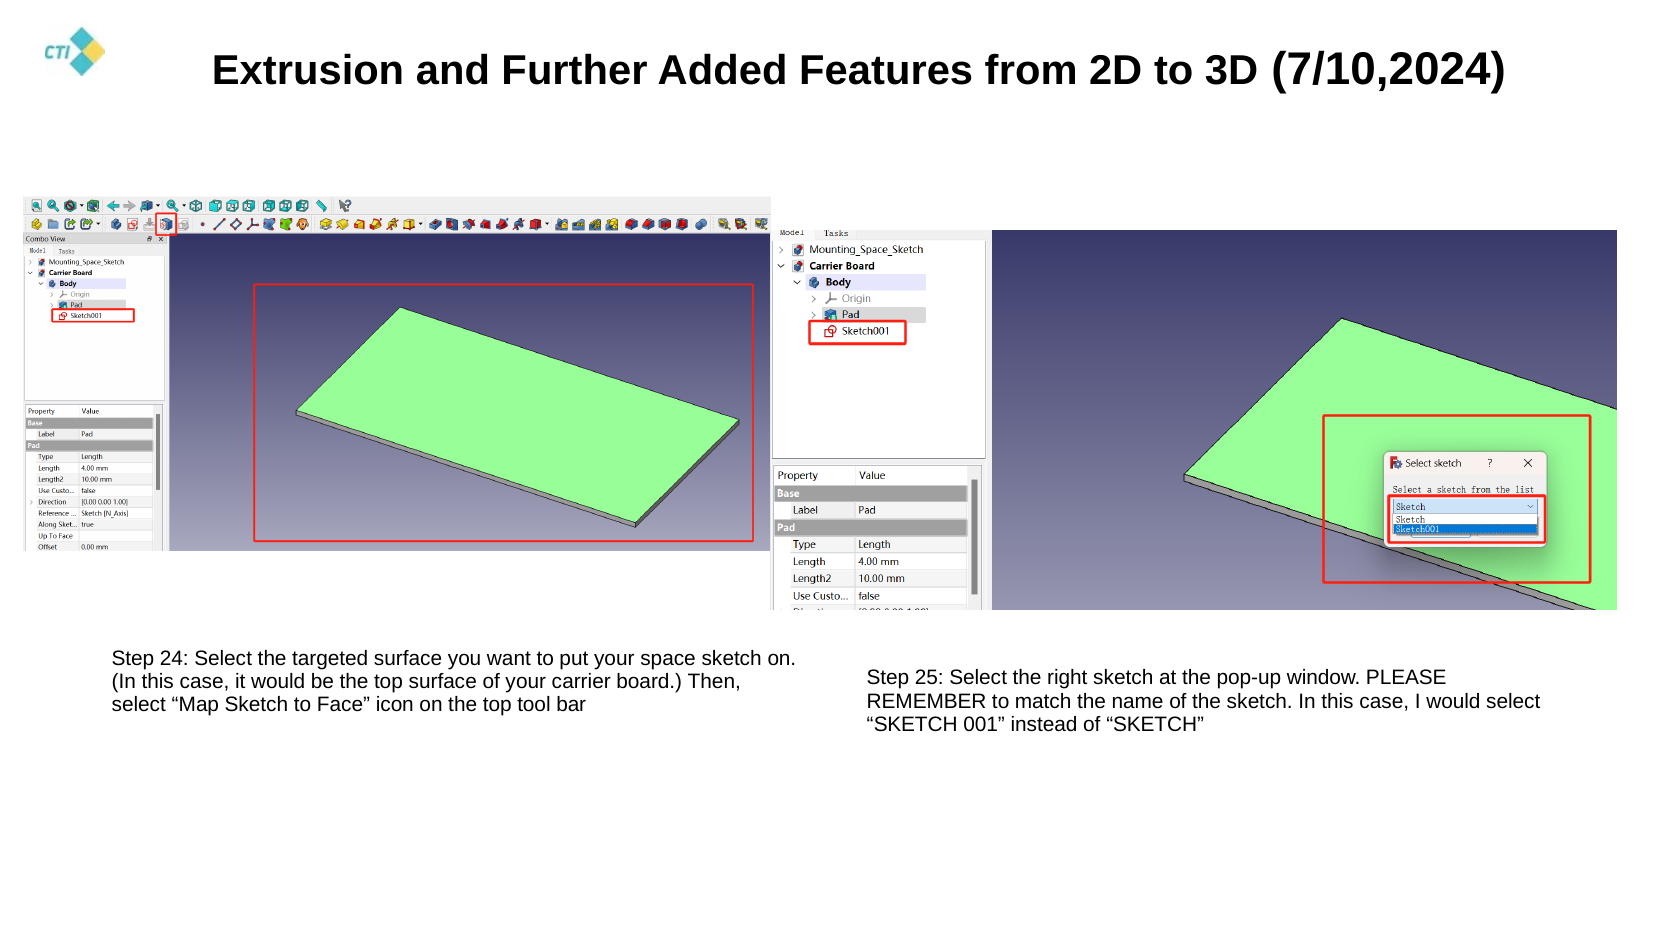

# Extrusion and Further Added Features from 2D to 3D (7/10,2024)
New
New
Step 24: Select the targeted surface you want to put your space sketch on. (In this case, it would be the top surface of your carrier board.) Then, select “Map Sketch to Face” icon on the top tool bar
Step 25: Select the right sketch at the pop-up window. PLEASE REMEMBER to match the name of the sketch. In this case, I would select “SKETCH 001” instead of “SKETCH”